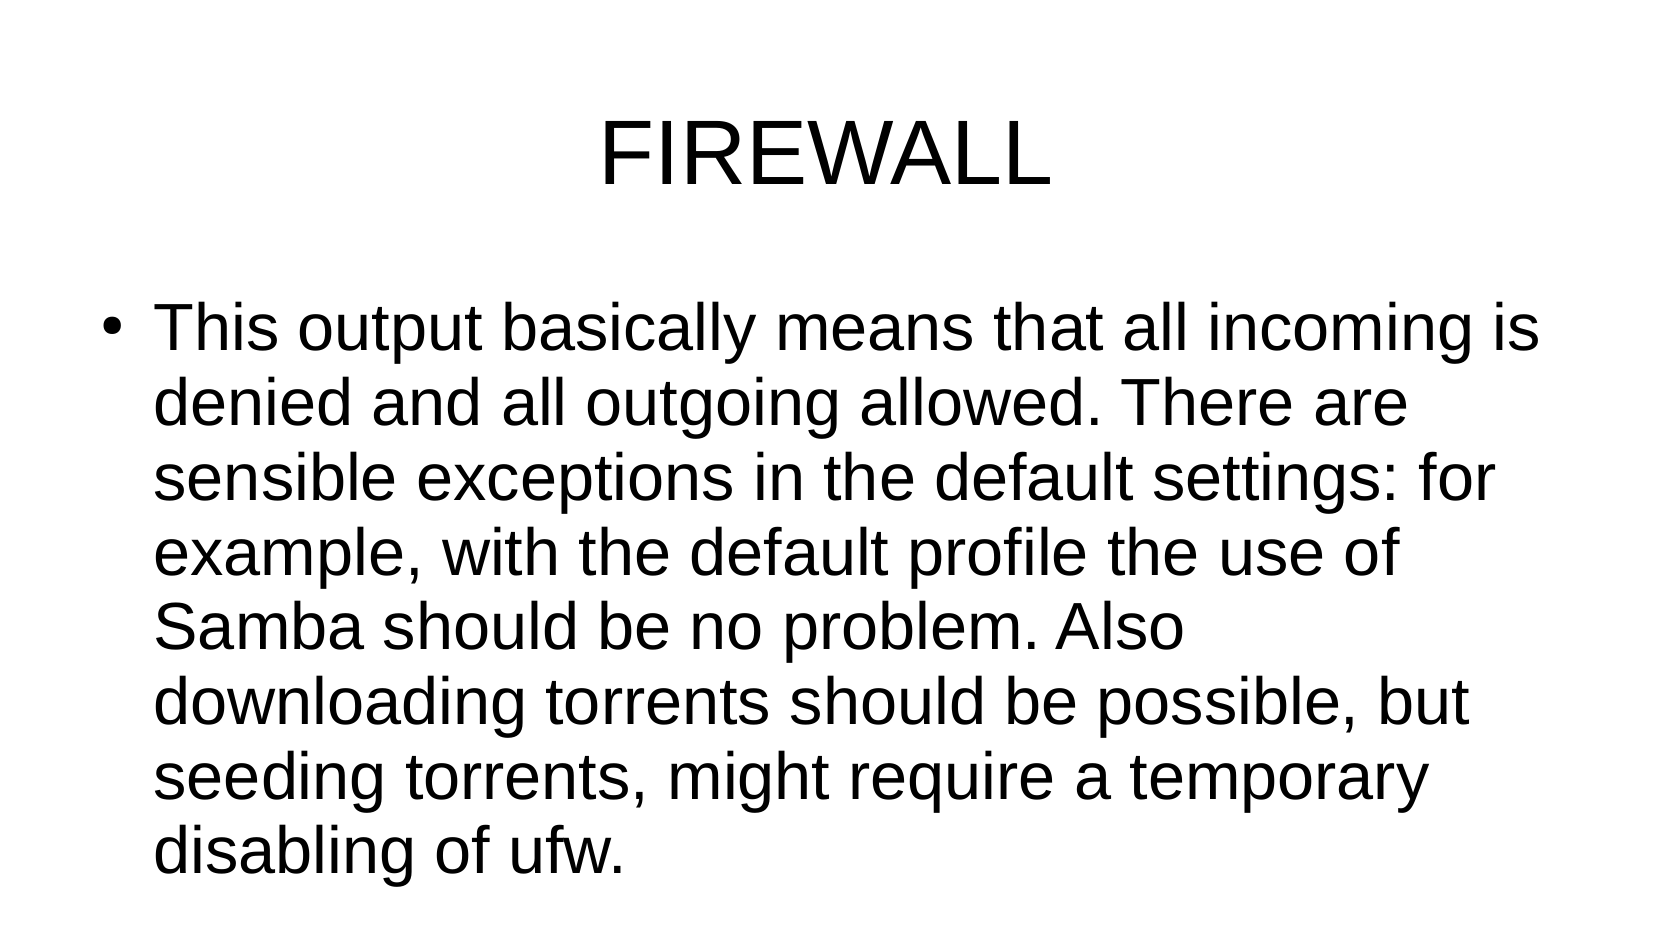

# FIREWALL
This output basically means that all incoming is denied and all outgoing allowed. There are sensible exceptions in the default settings: for example, with the default profile the use of Samba should be no problem. Also downloading torrents should be possible, but seeding torrents, might require a temporary disabling of ufw.